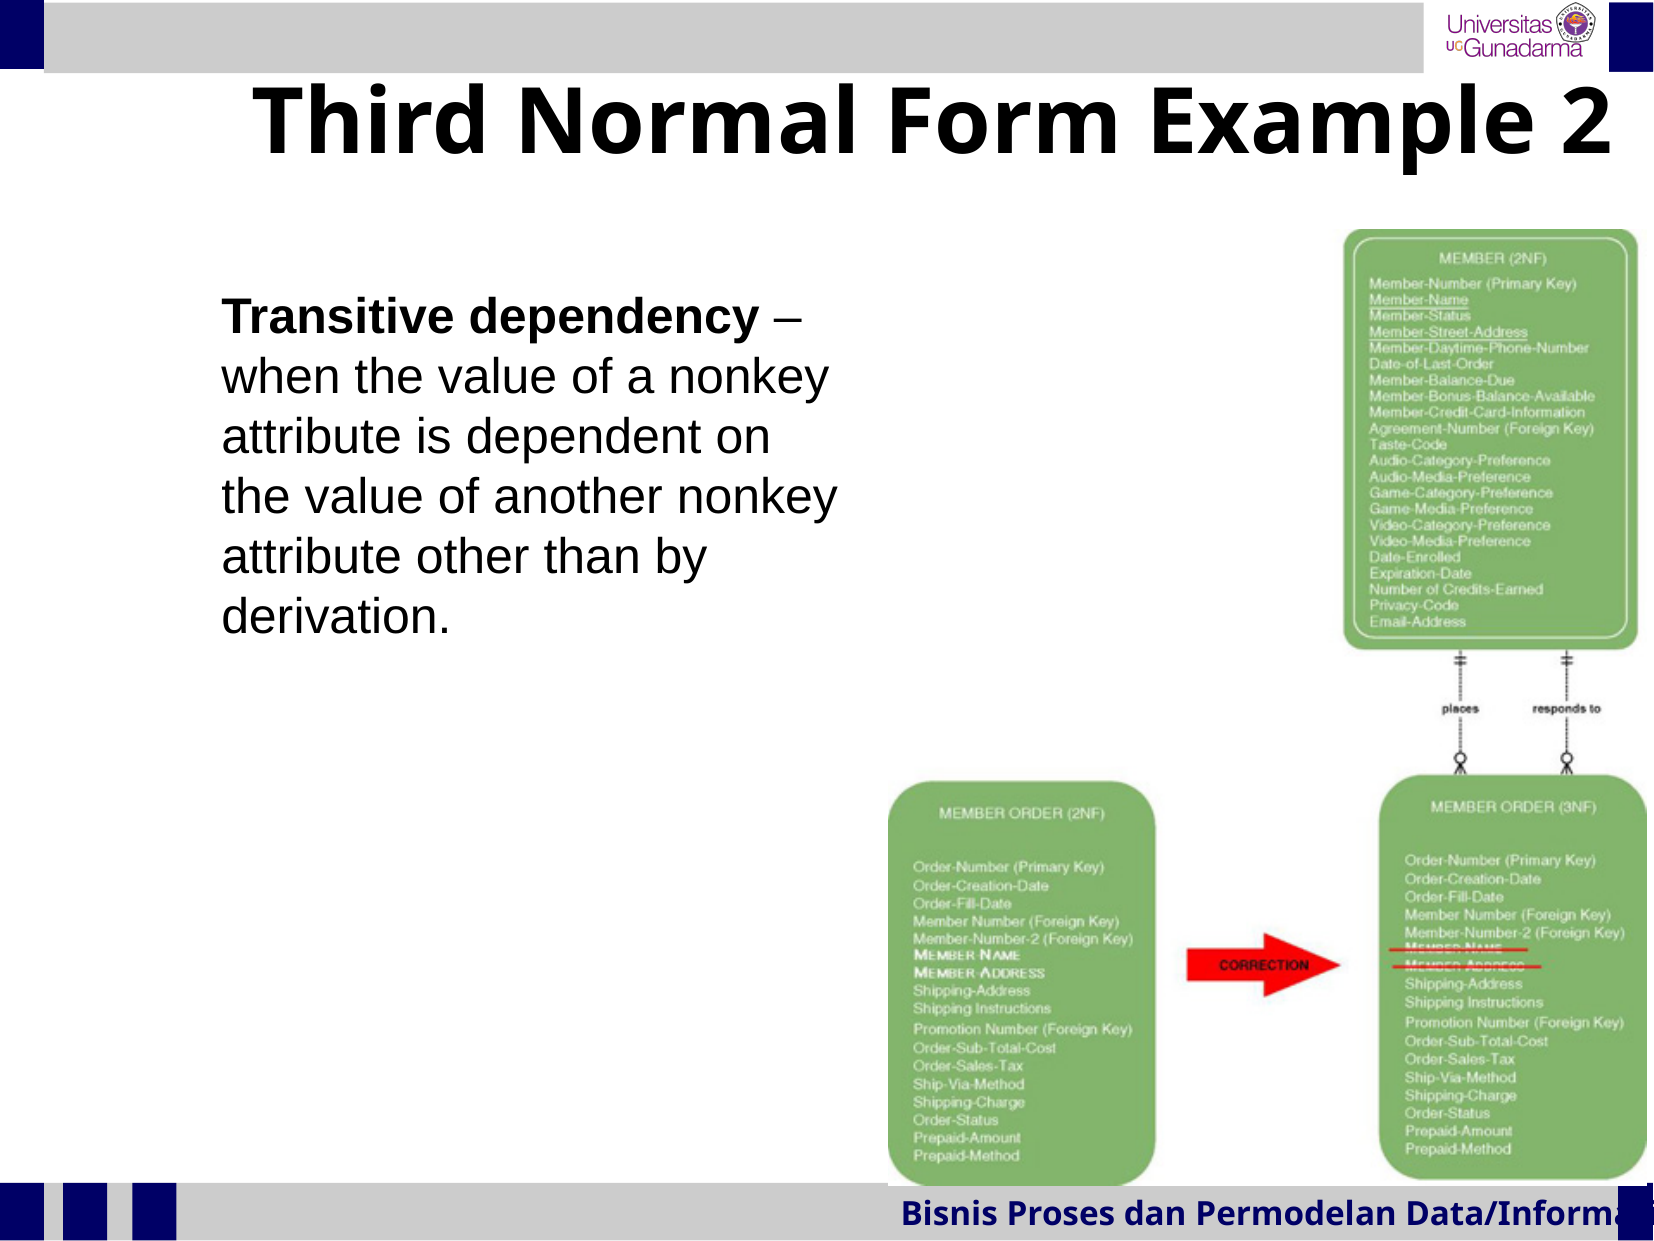

# Third Normal Form Example 2
Transitive dependency – when the value of a nonkey attribute is dependent on the value of another nonkey attribute other than by derivation.
170